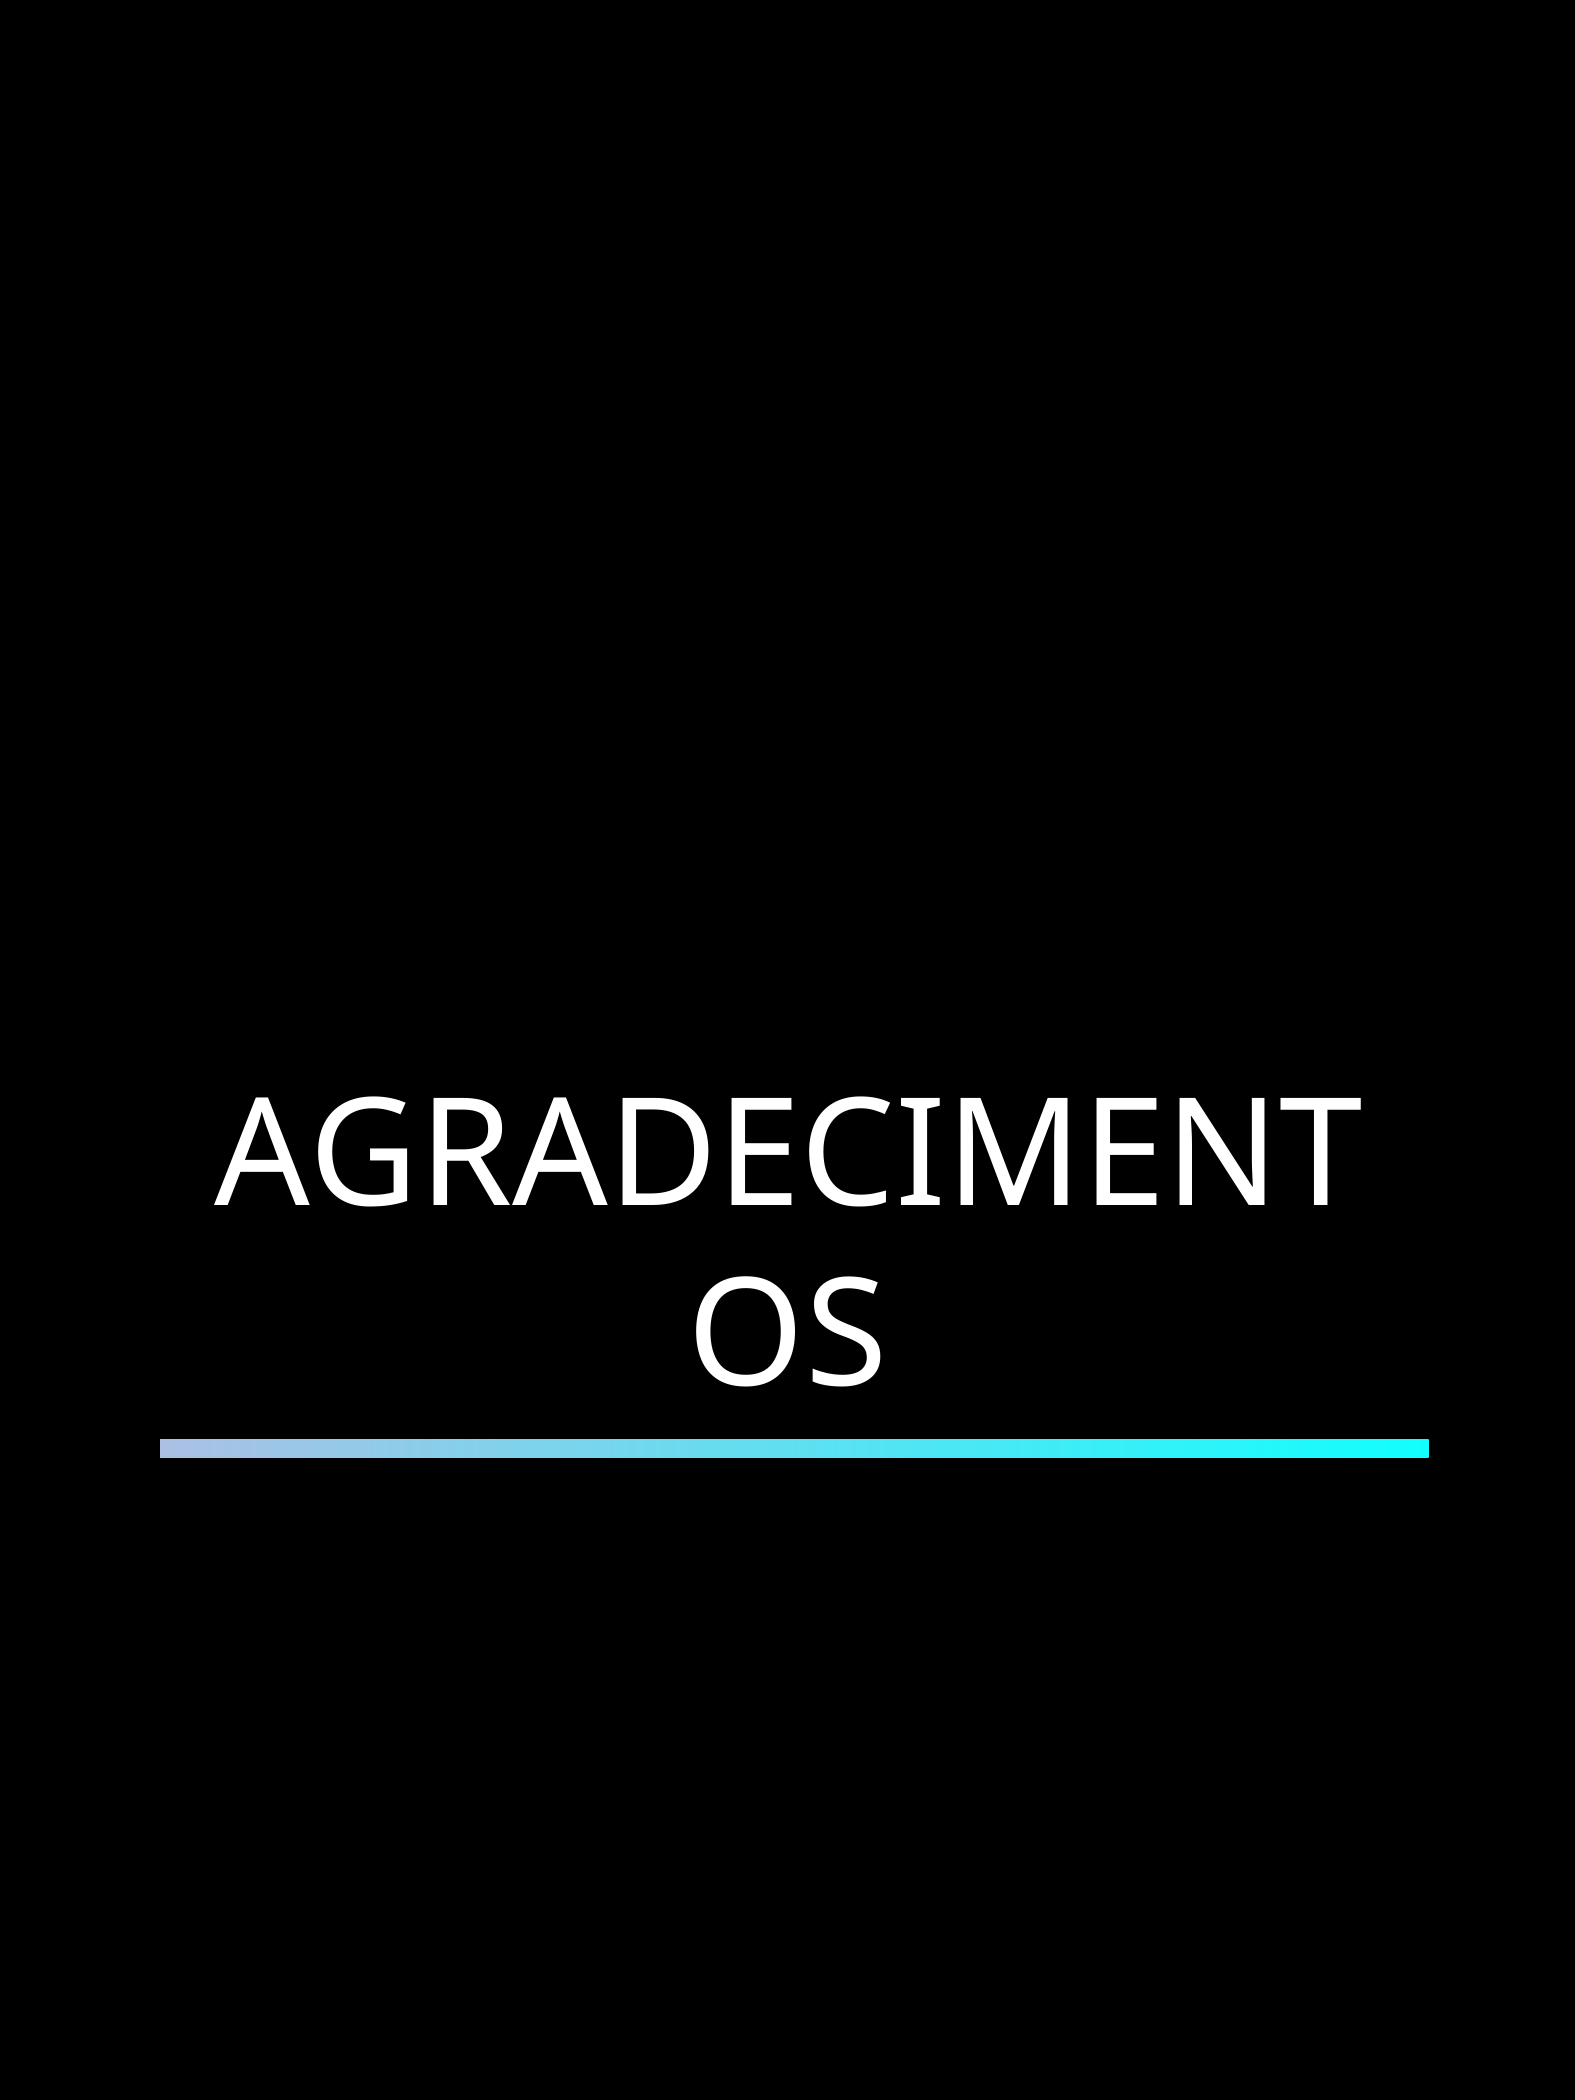

AGRADECIMENTOS
SELETORES CSS PARA JEDIS - FELIPE AGUIAR
13